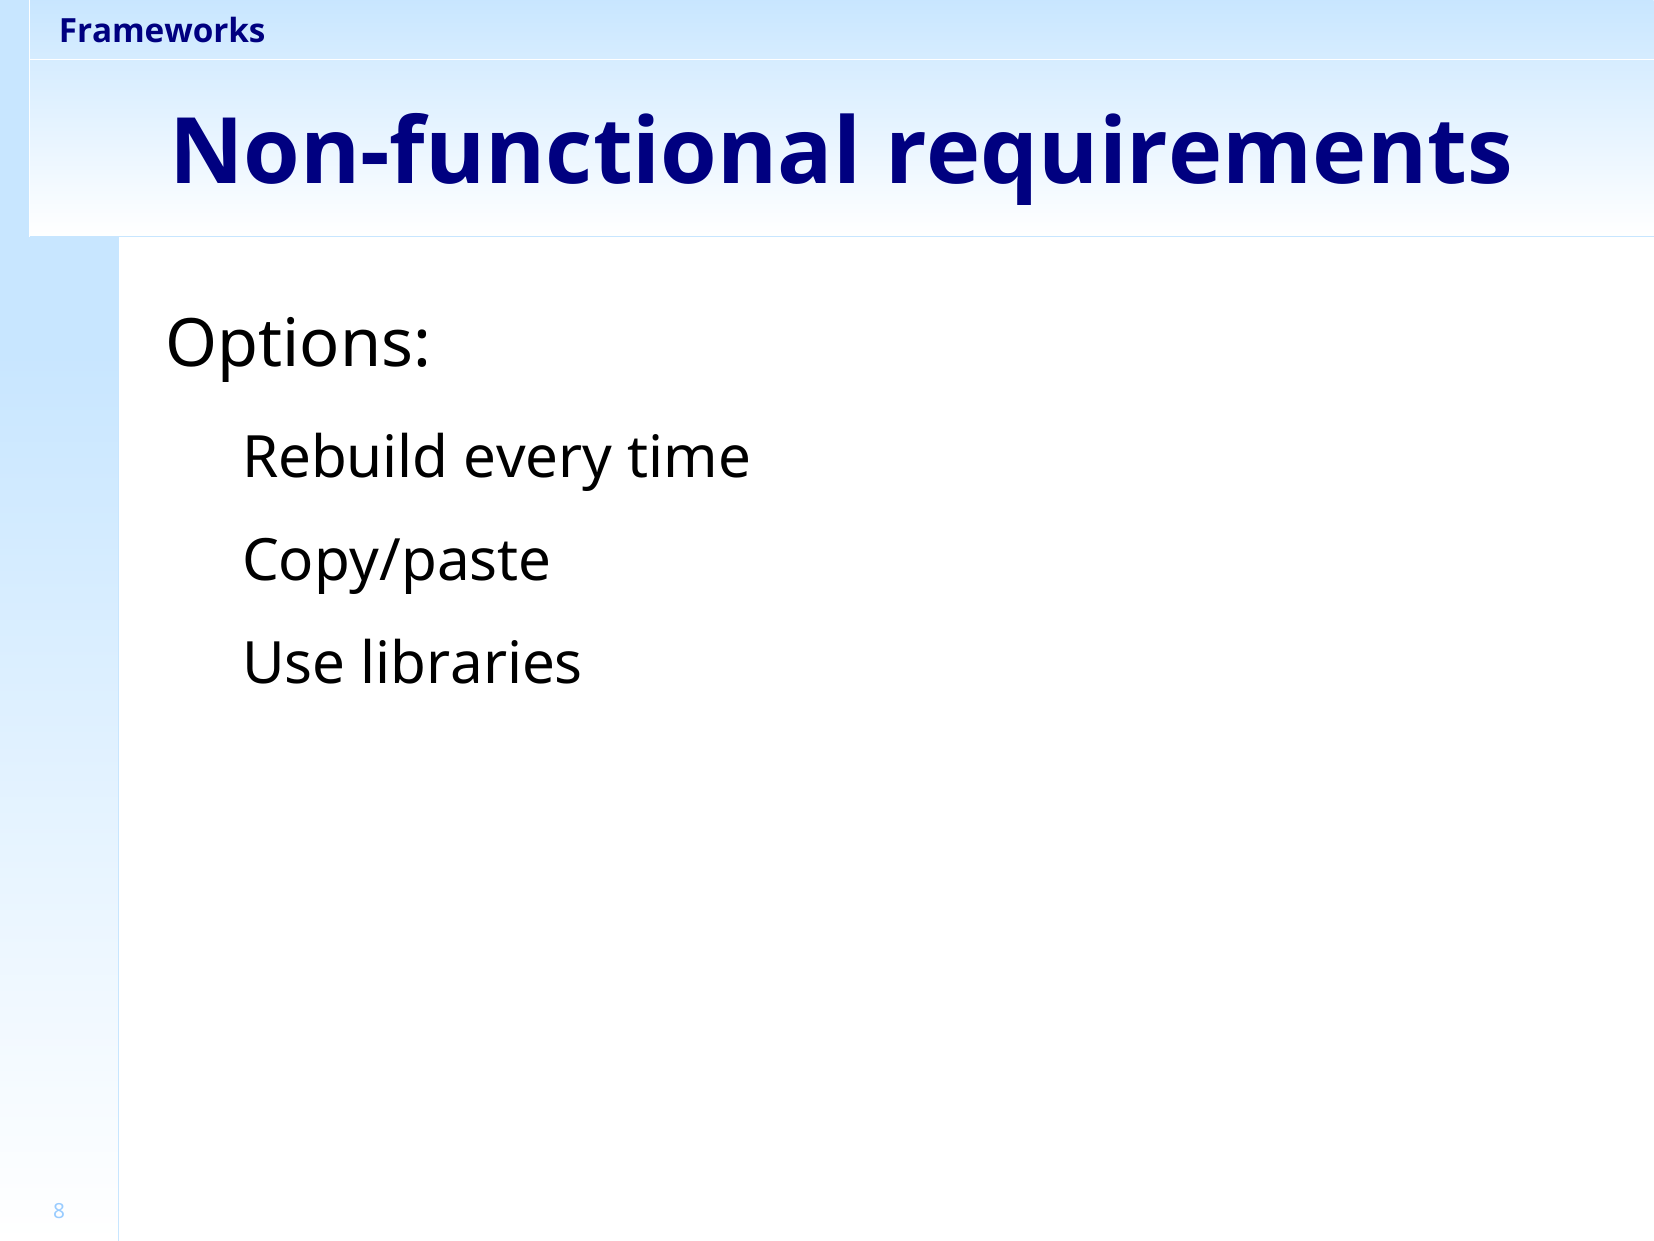

Frameworks
# Non-functional requirements
Options:
Rebuild every time
Copy/paste
Use libraries